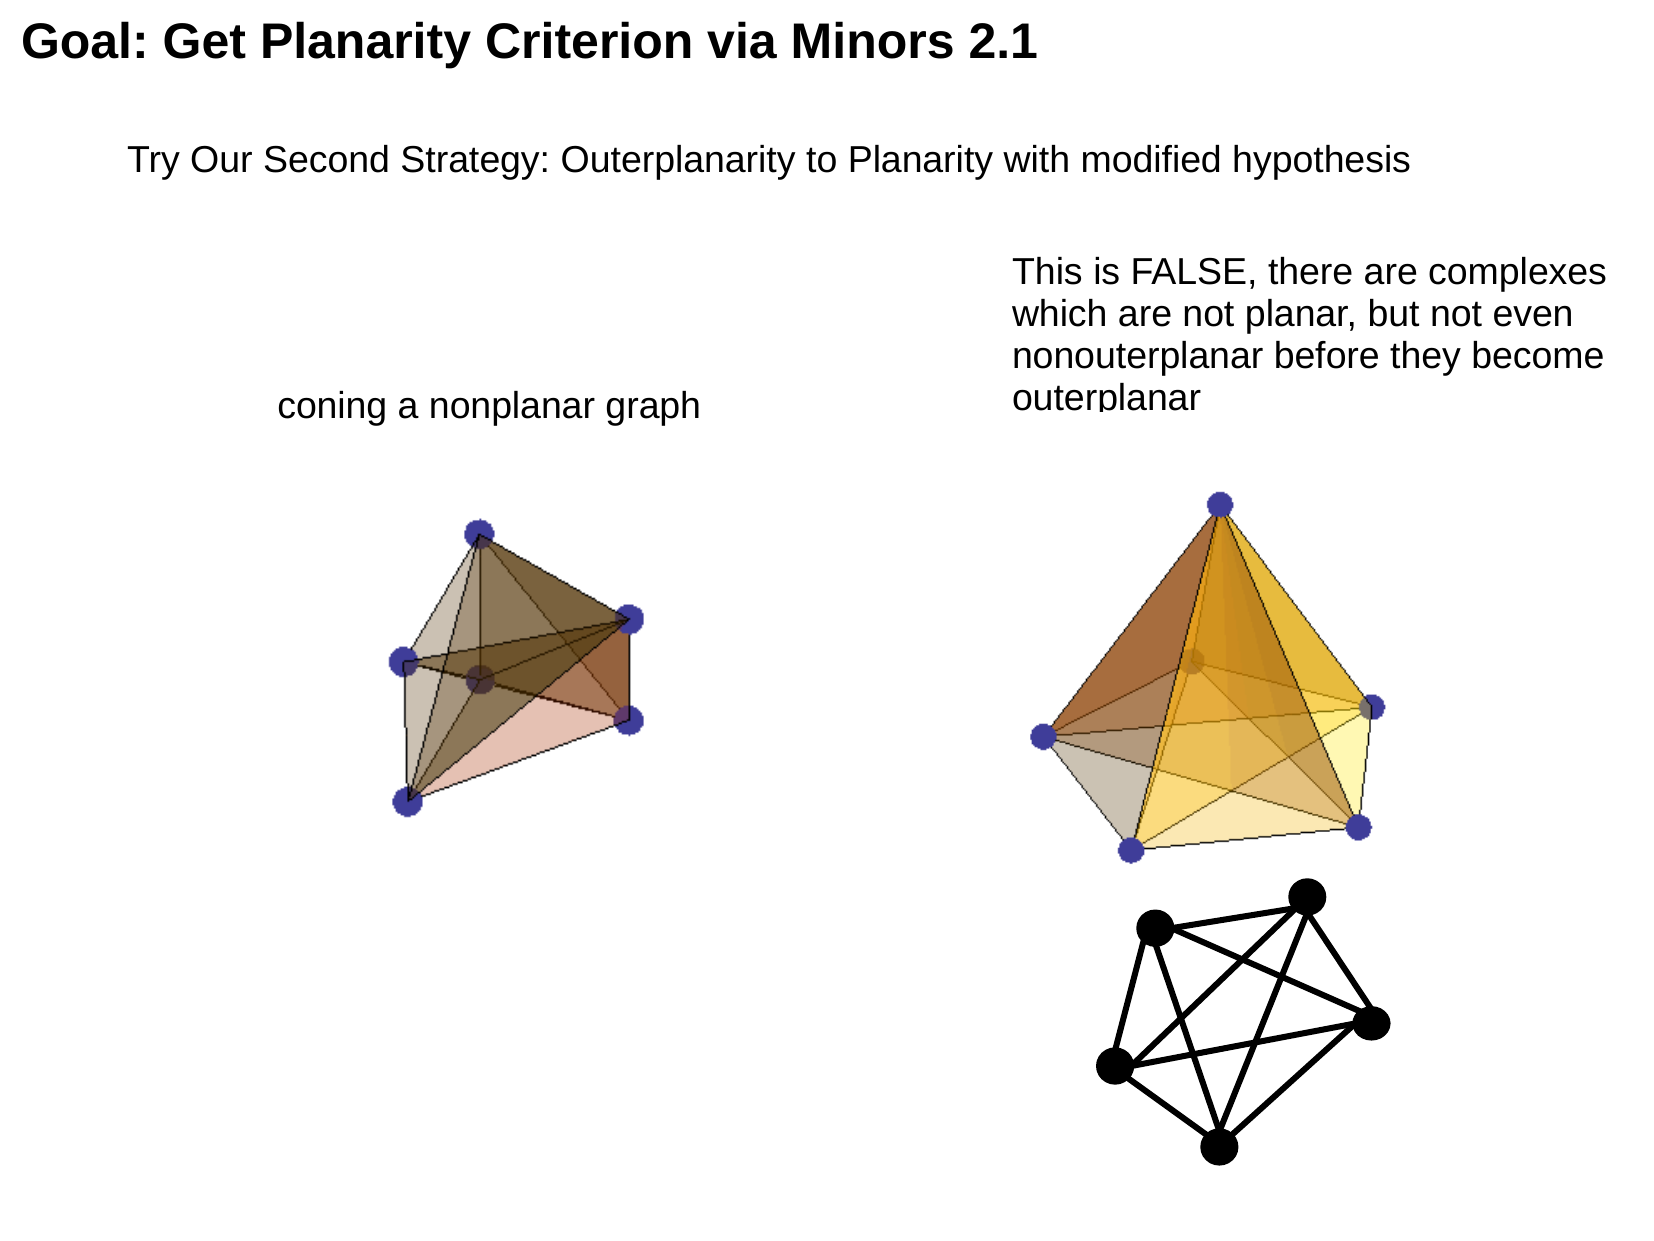

Goal: Get Planarity Criterion via Minors 2.1
Try Our Second Strategy: Outerplanarity to Planarity with modified hypothesis
This is FALSE, there are complexes
which are not planar, but not even
nonouterplanar before they become
outerplanar
coning a nonplanar graph